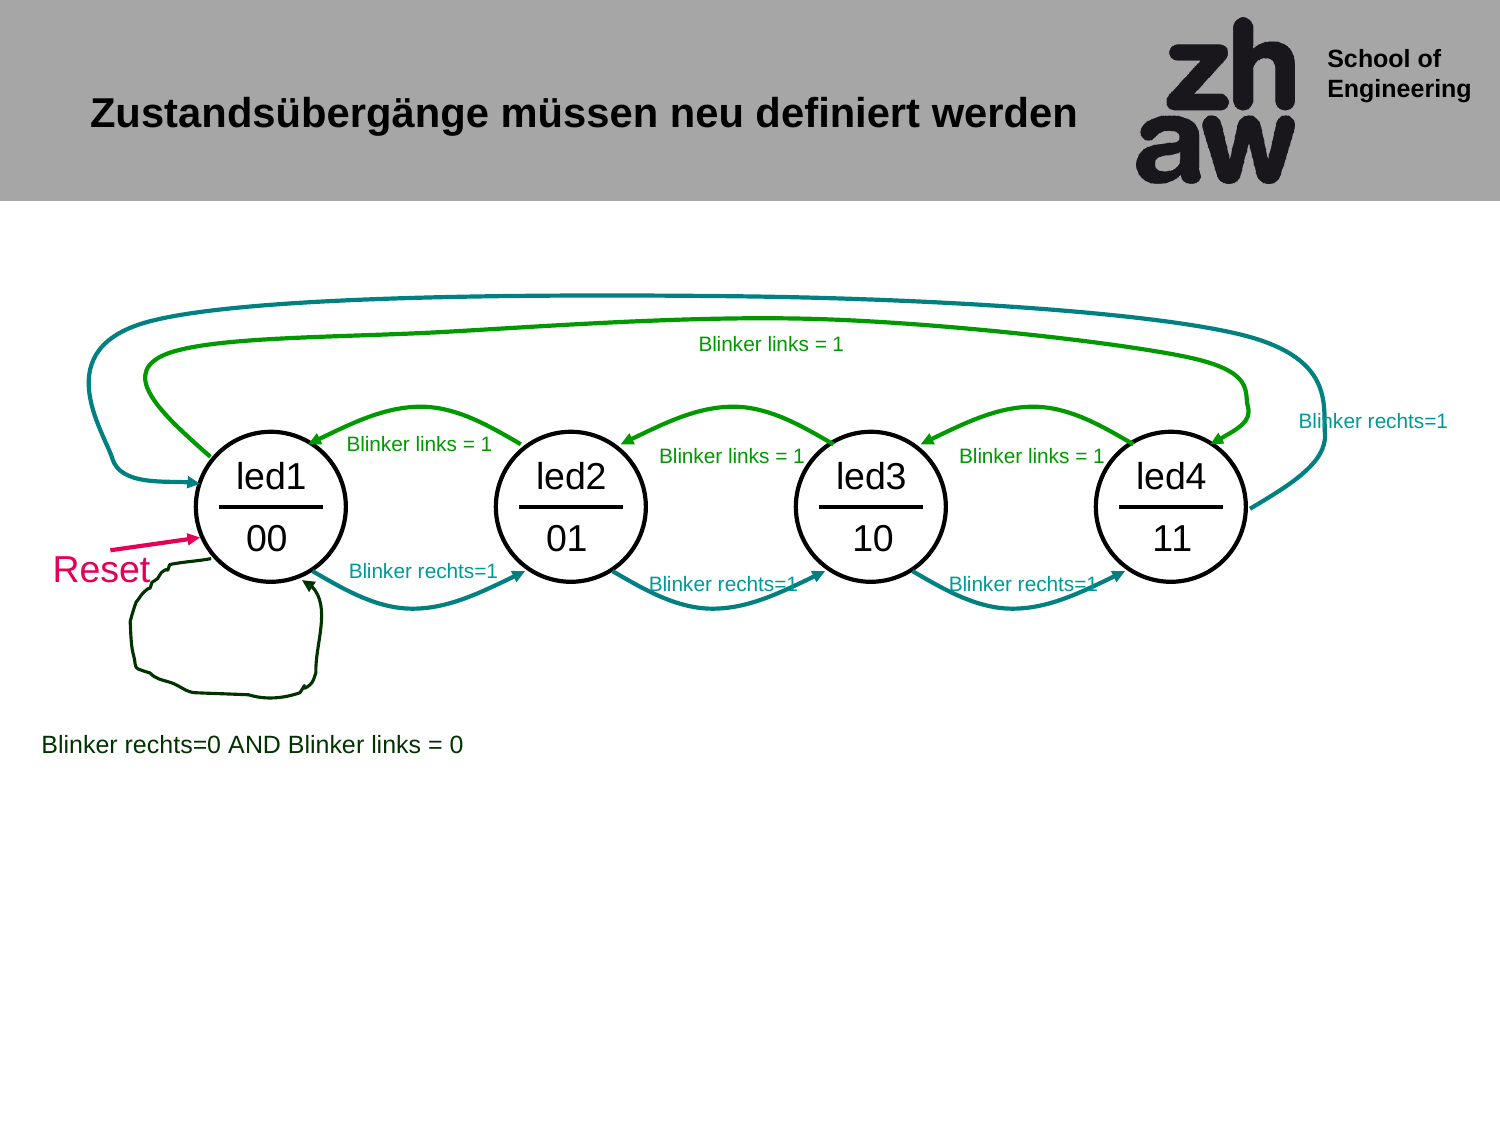

# Zustandsübergänge müssen neu definiert werden
Blinker rechts=1
Blinker links = 1
Blinker links = 1
Blinker links = 1
Blinker links = 1
led1
led2
led3
led4
00
01
10
11
Reset
Blinker rechts=1
Blinker rechts=1
Blinker rechts=1
Blinker rechts=0 AND Blinker links = 0